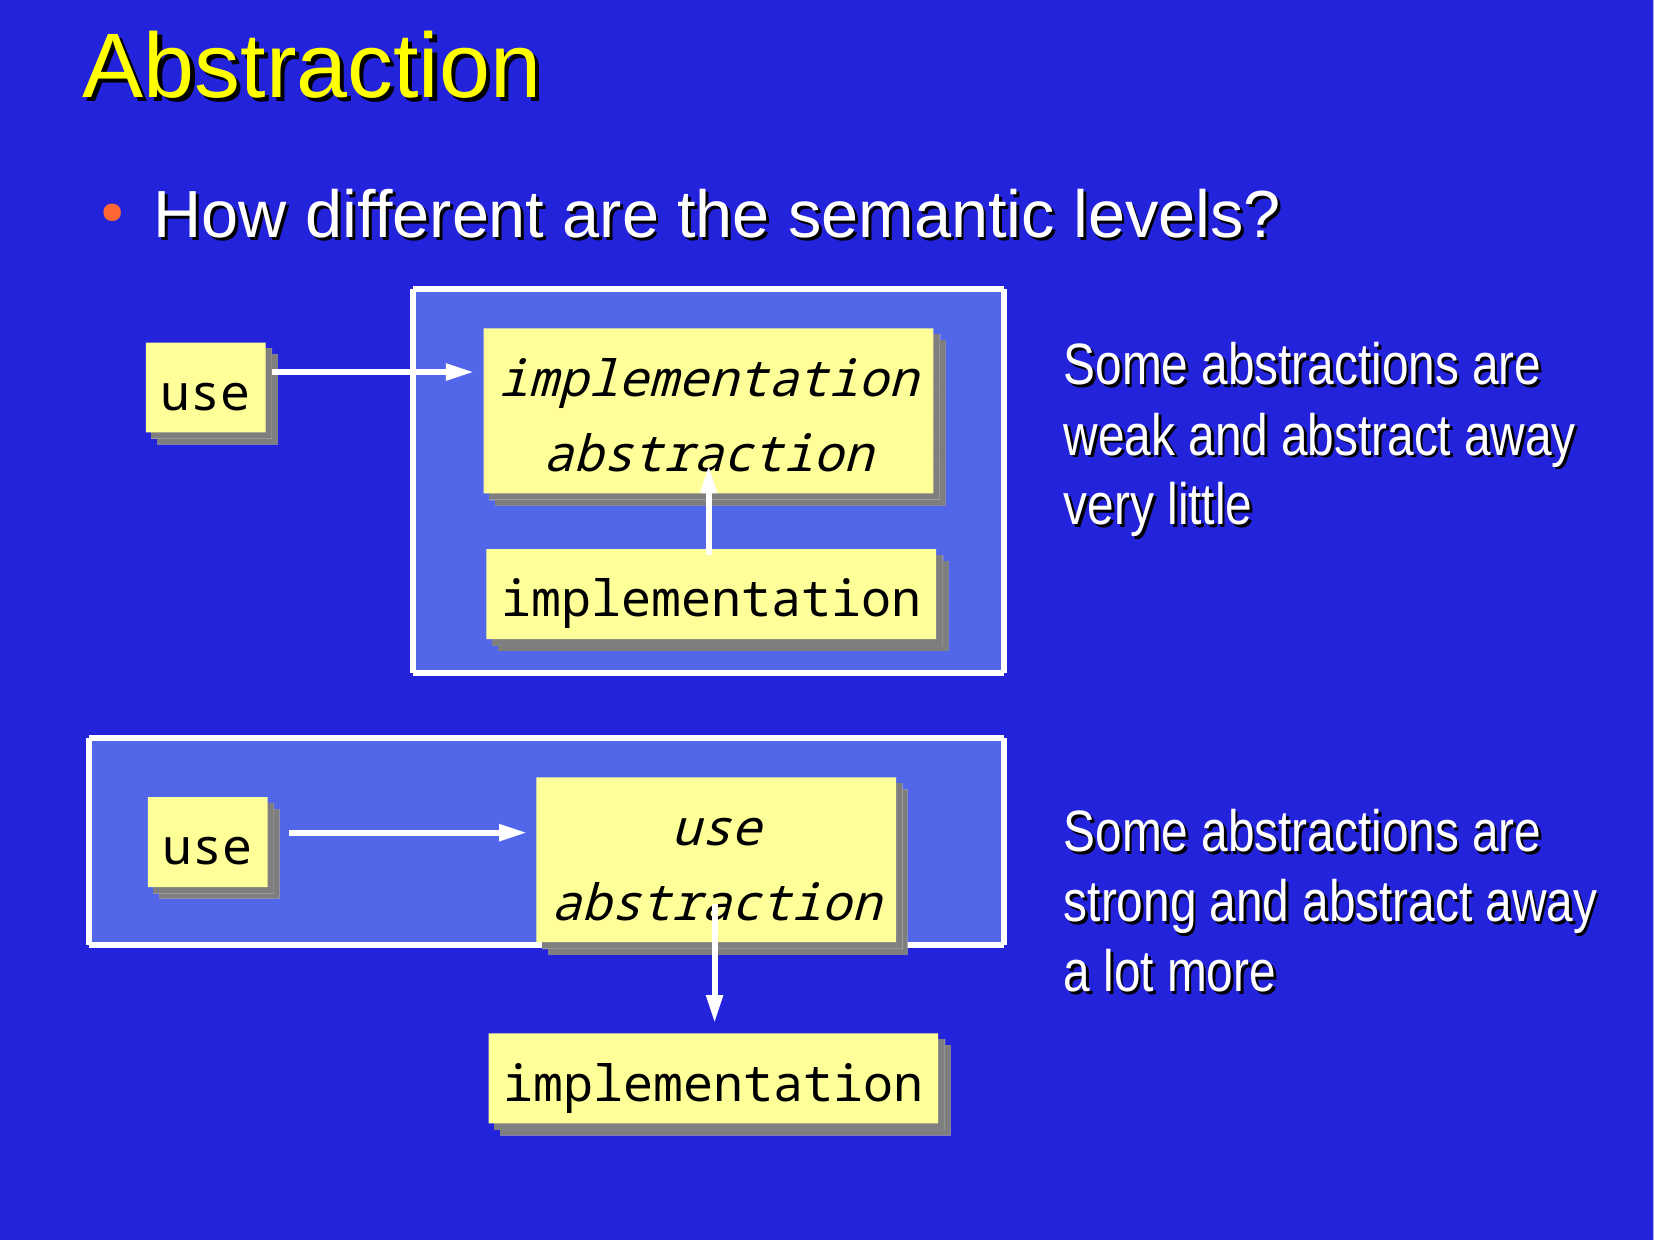

# Abstraction
How different are the semantic levels?
implementation
abstraction
use
implementation
Some abstractions are weak and abstract away very little
use
abstraction
use
implementation
Some abstractions are strong and abstract away a lot more